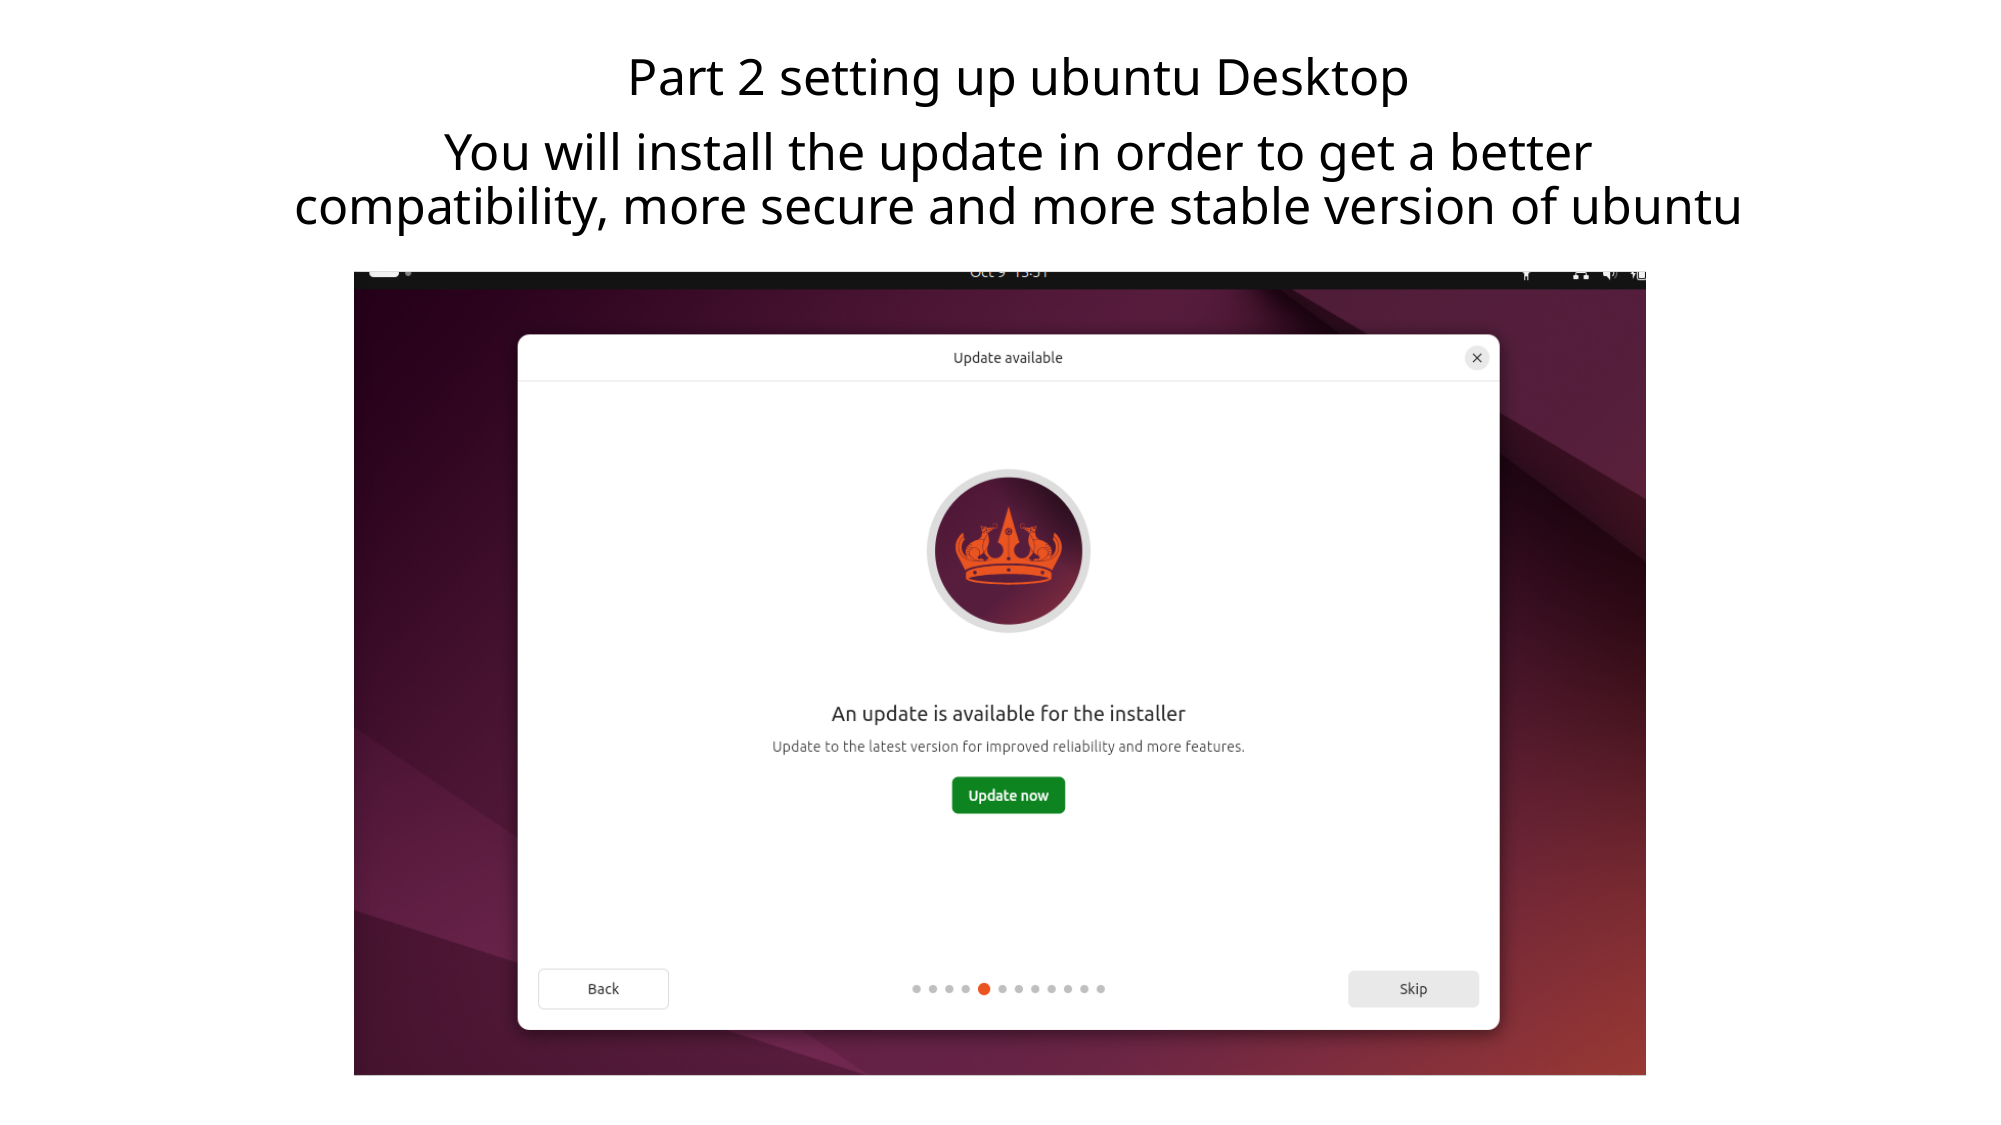

# Part 2 setting up ubuntu Desktop
You will install the update in order to get a better compatibility, more secure and more stable version of ubuntu